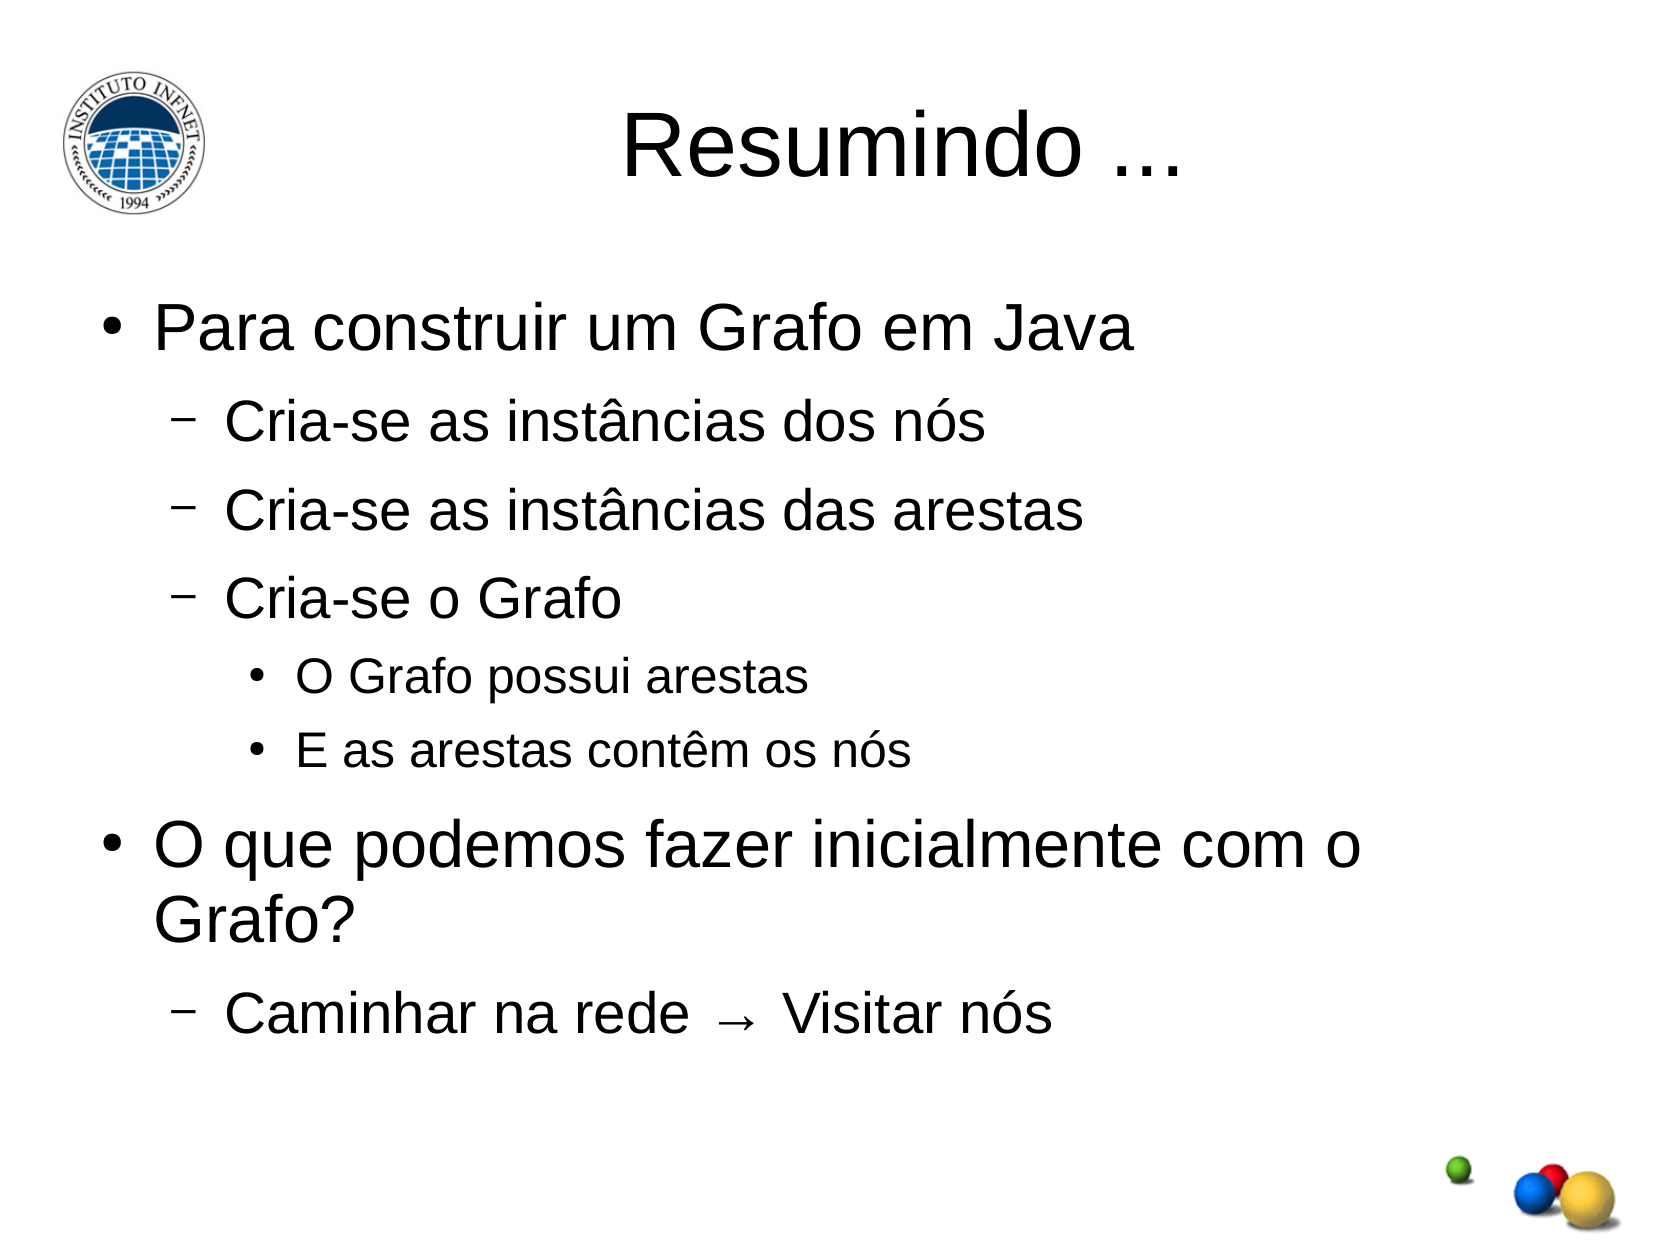

# Resumindo ...
Para construir um Grafo em Java
Cria-se as instâncias dos nós
Cria-se as instâncias das arestas
Cria-se o Grafo
O Grafo possui arestas
E as arestas contêm os nós
O que podemos fazer inicialmente com o Grafo?
Caminhar na rede → Visitar nós